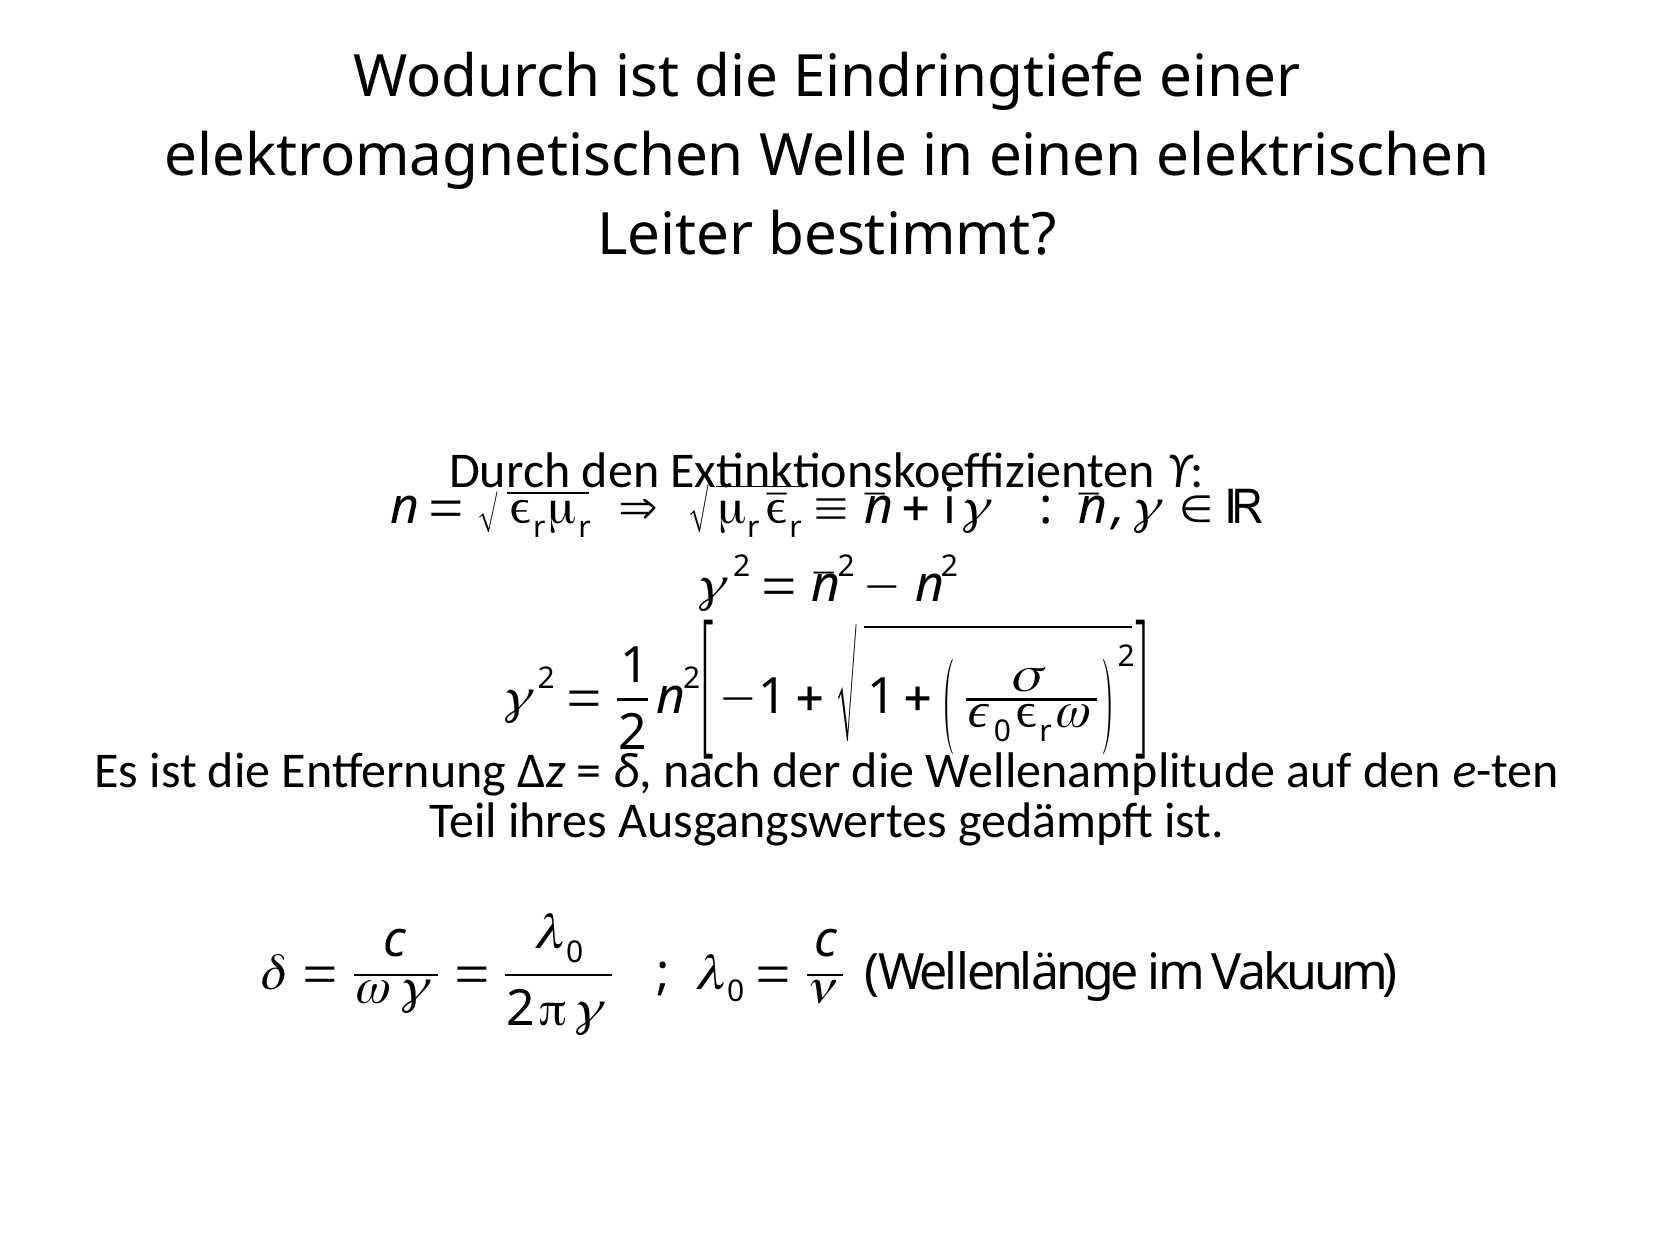

# Wodurch ist die Eindringtiefe einer elektromagnetischen Welle in einen elektrischen Leiter bestimmt?
Durch den Extinktionskoeffizienten ϒ:
Es ist die Entfernung Δz = δ, nach der die Wellenamplitude auf den e-ten Teil ihres Ausgangswertes gedämpft ist.